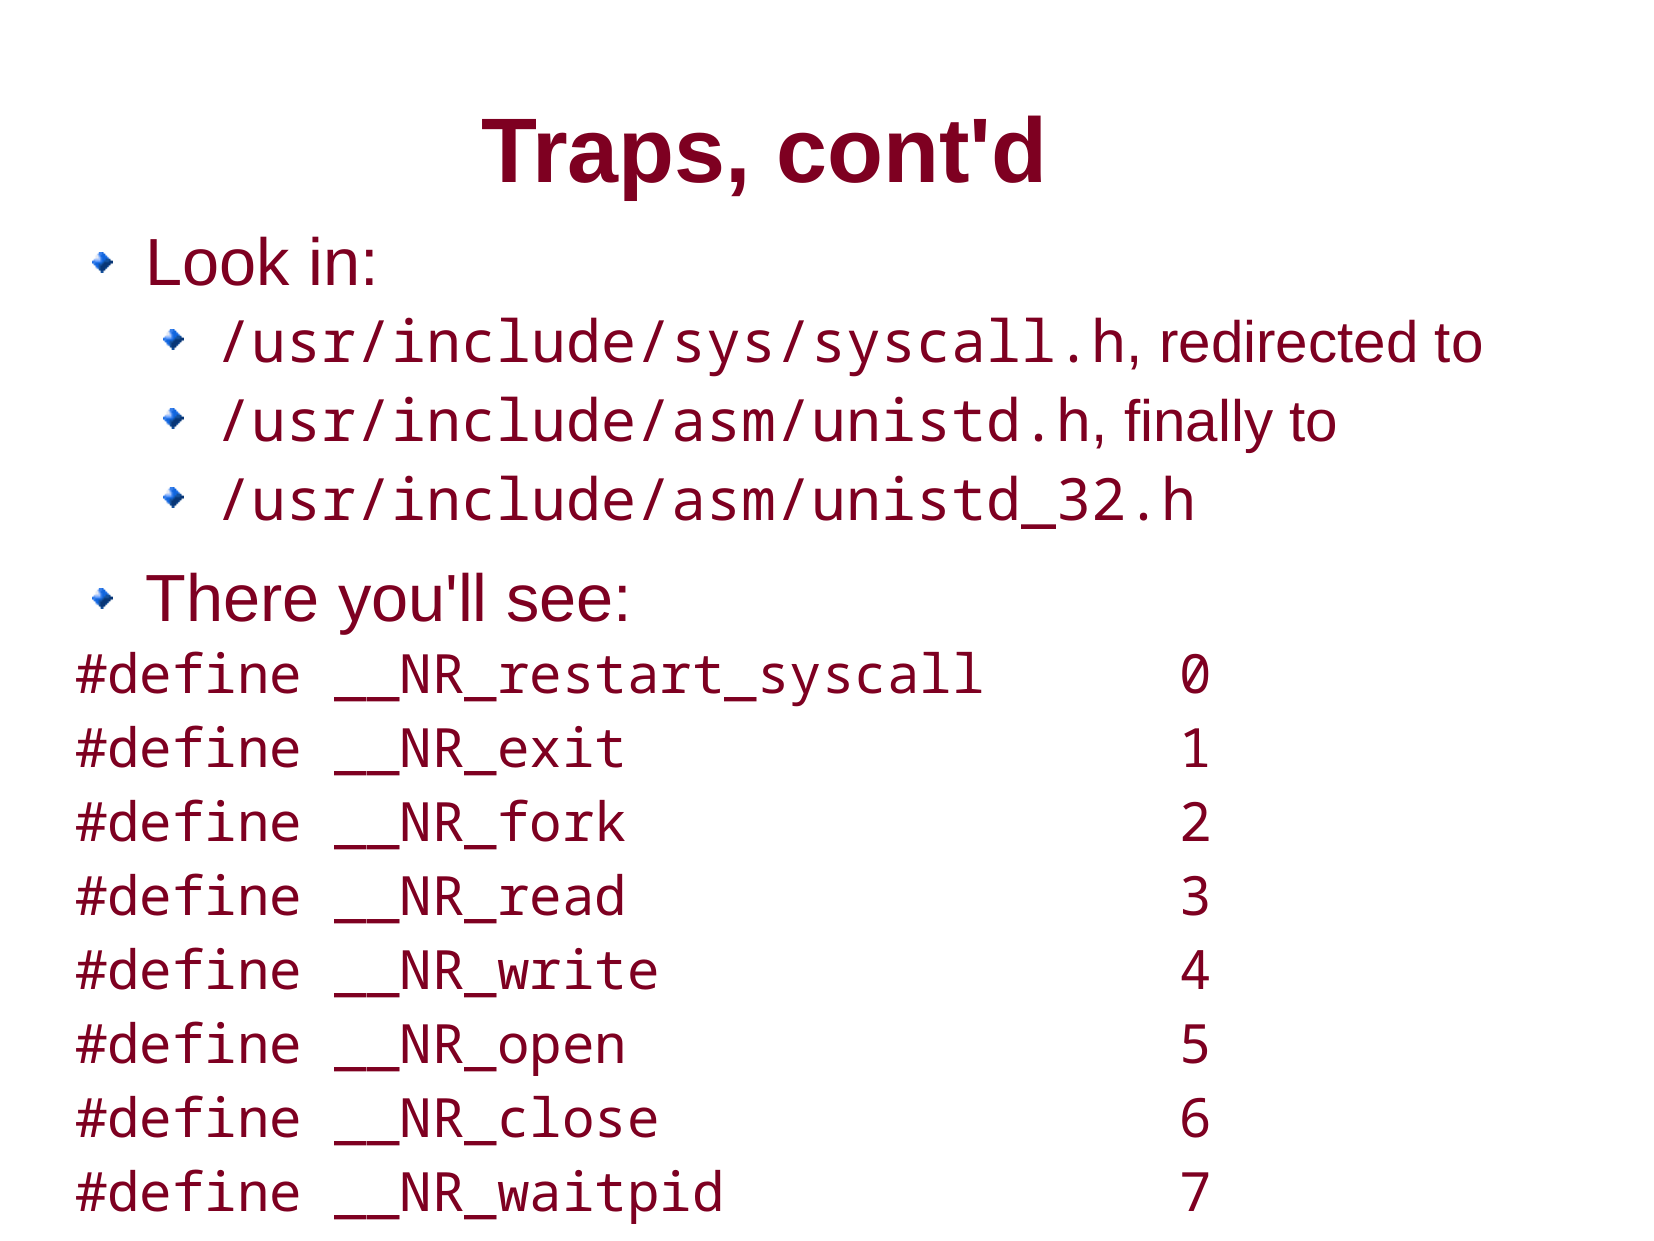

# Traps, cont'd
Look in:
/usr/include/sys/syscall.h, redirected to
/usr/include/asm/unistd.h, finally to
/usr/include/asm/unistd_32.h
There you'll see:
#define __NR_restart_syscall 0
#define __NR_exit 1
#define __NR_fork 2
#define __NR_read 3
#define __NR_write 4
#define __NR_open 5
#define __NR_close 6
#define __NR_waitpid 7
#define __NR_creat 8
. . . .